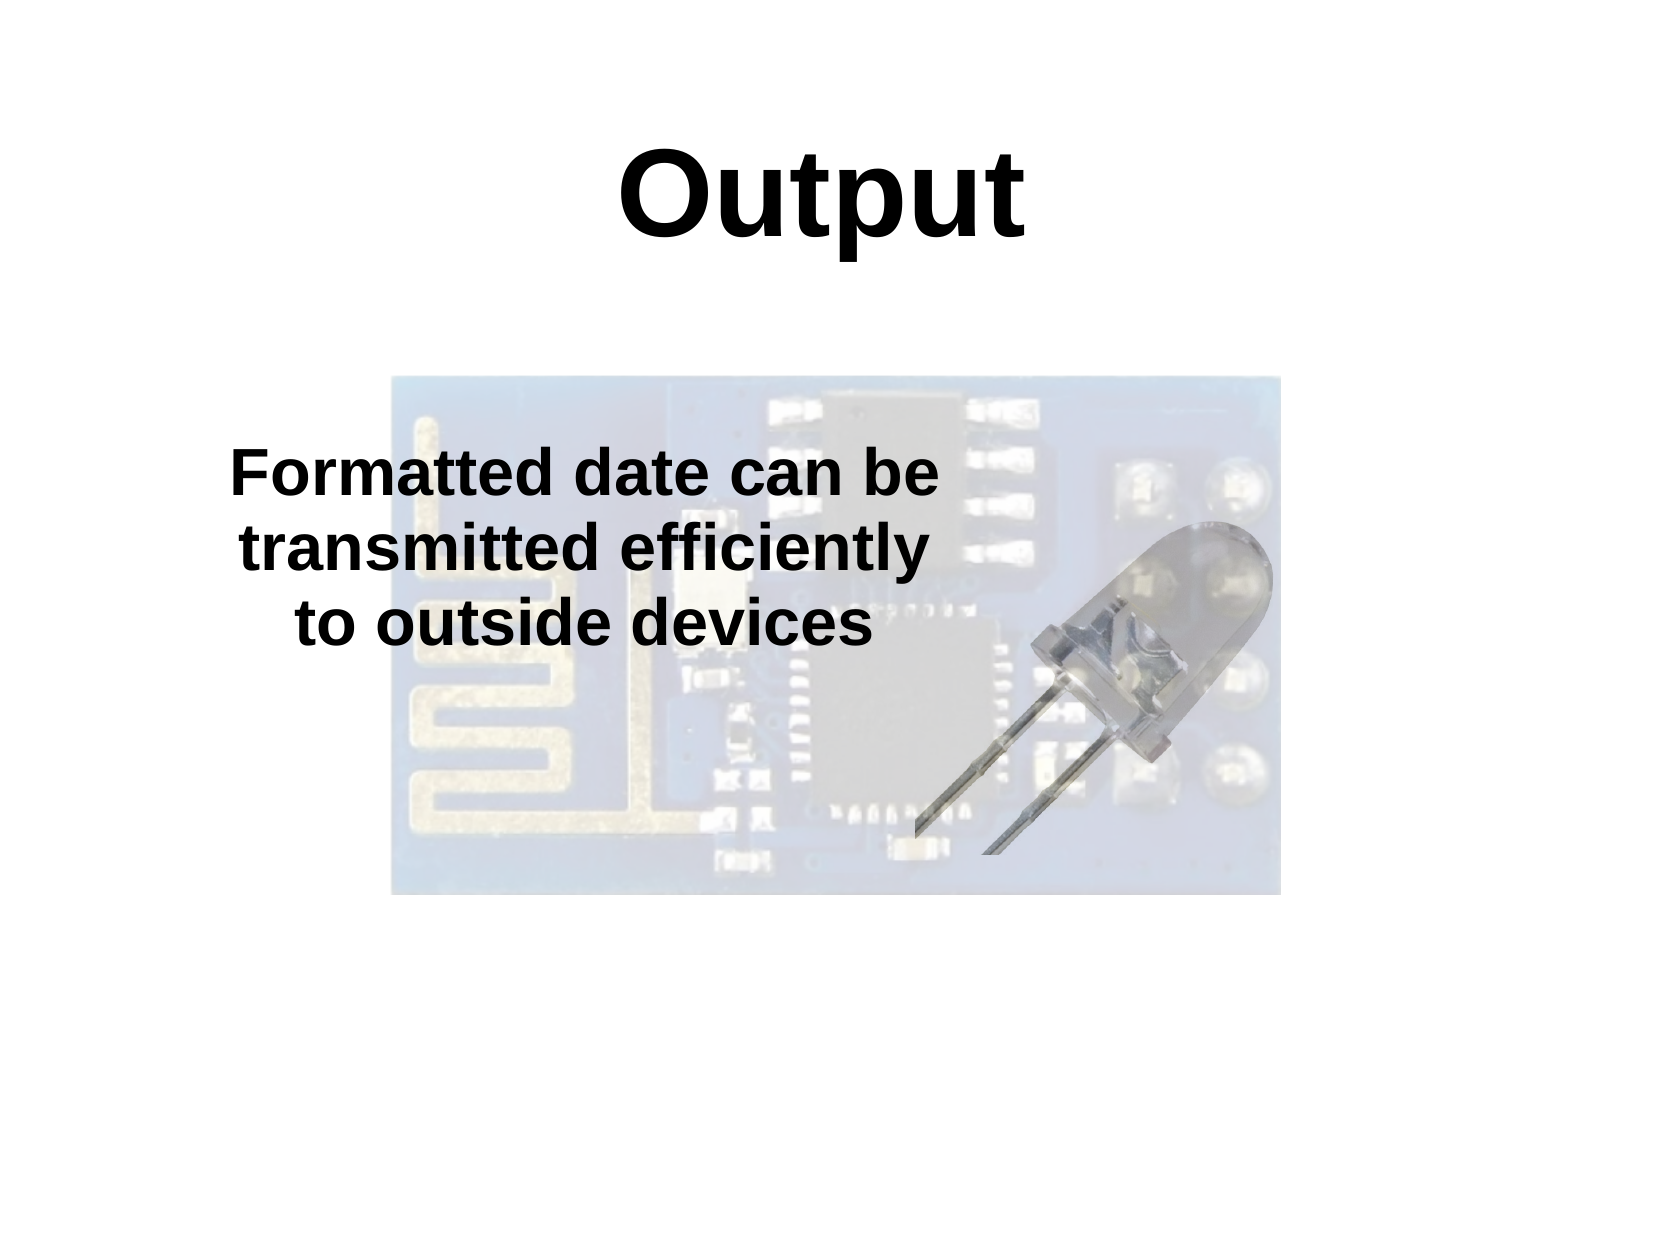

# Output
Formatted date can be
transmitted efficiently to outside devices